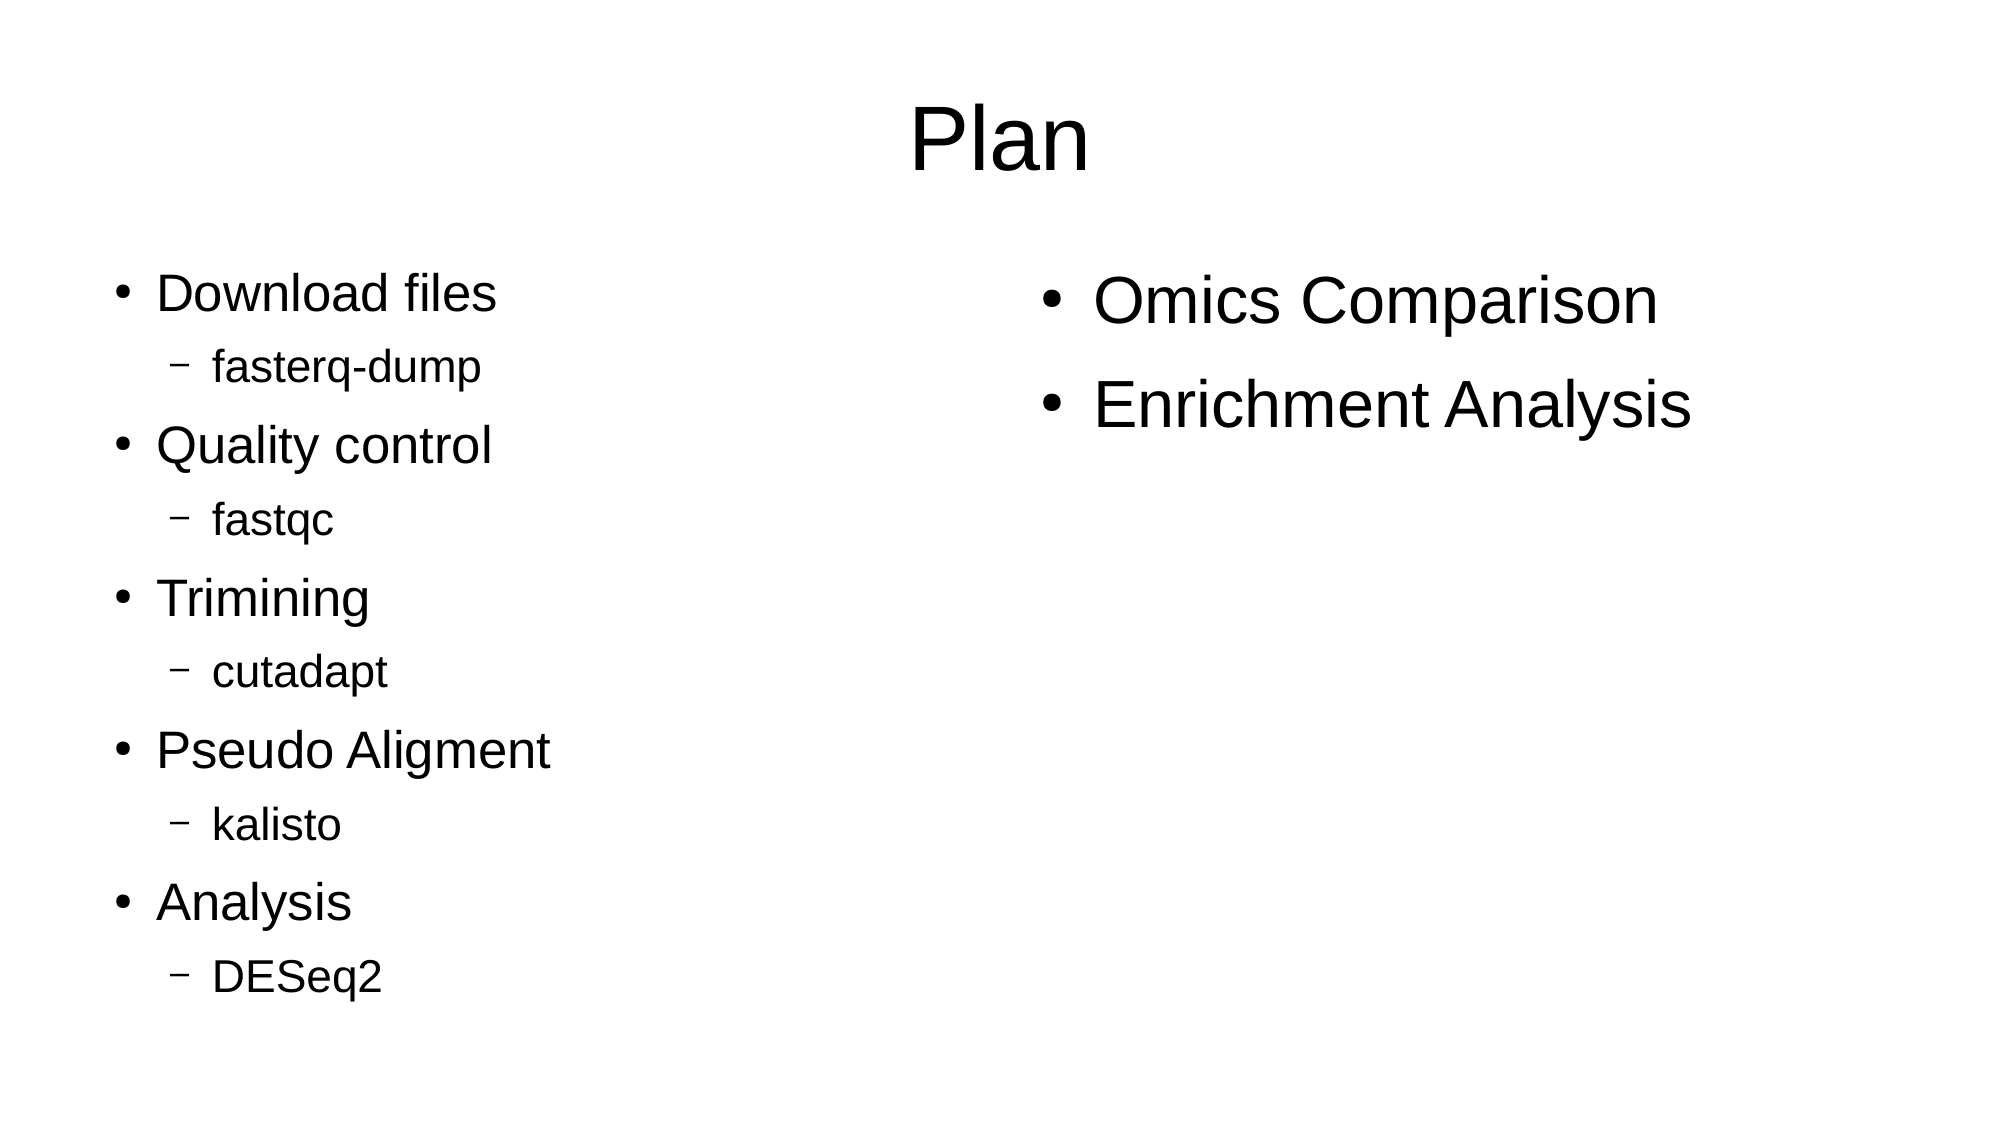

# Plan
Download files
fasterq-dump
Quality control
fastqc
Trimining
cutadapt
Pseudo Aligment
kalisto
Analysis
DESeq2
Omics Comparison
Enrichment Analysis